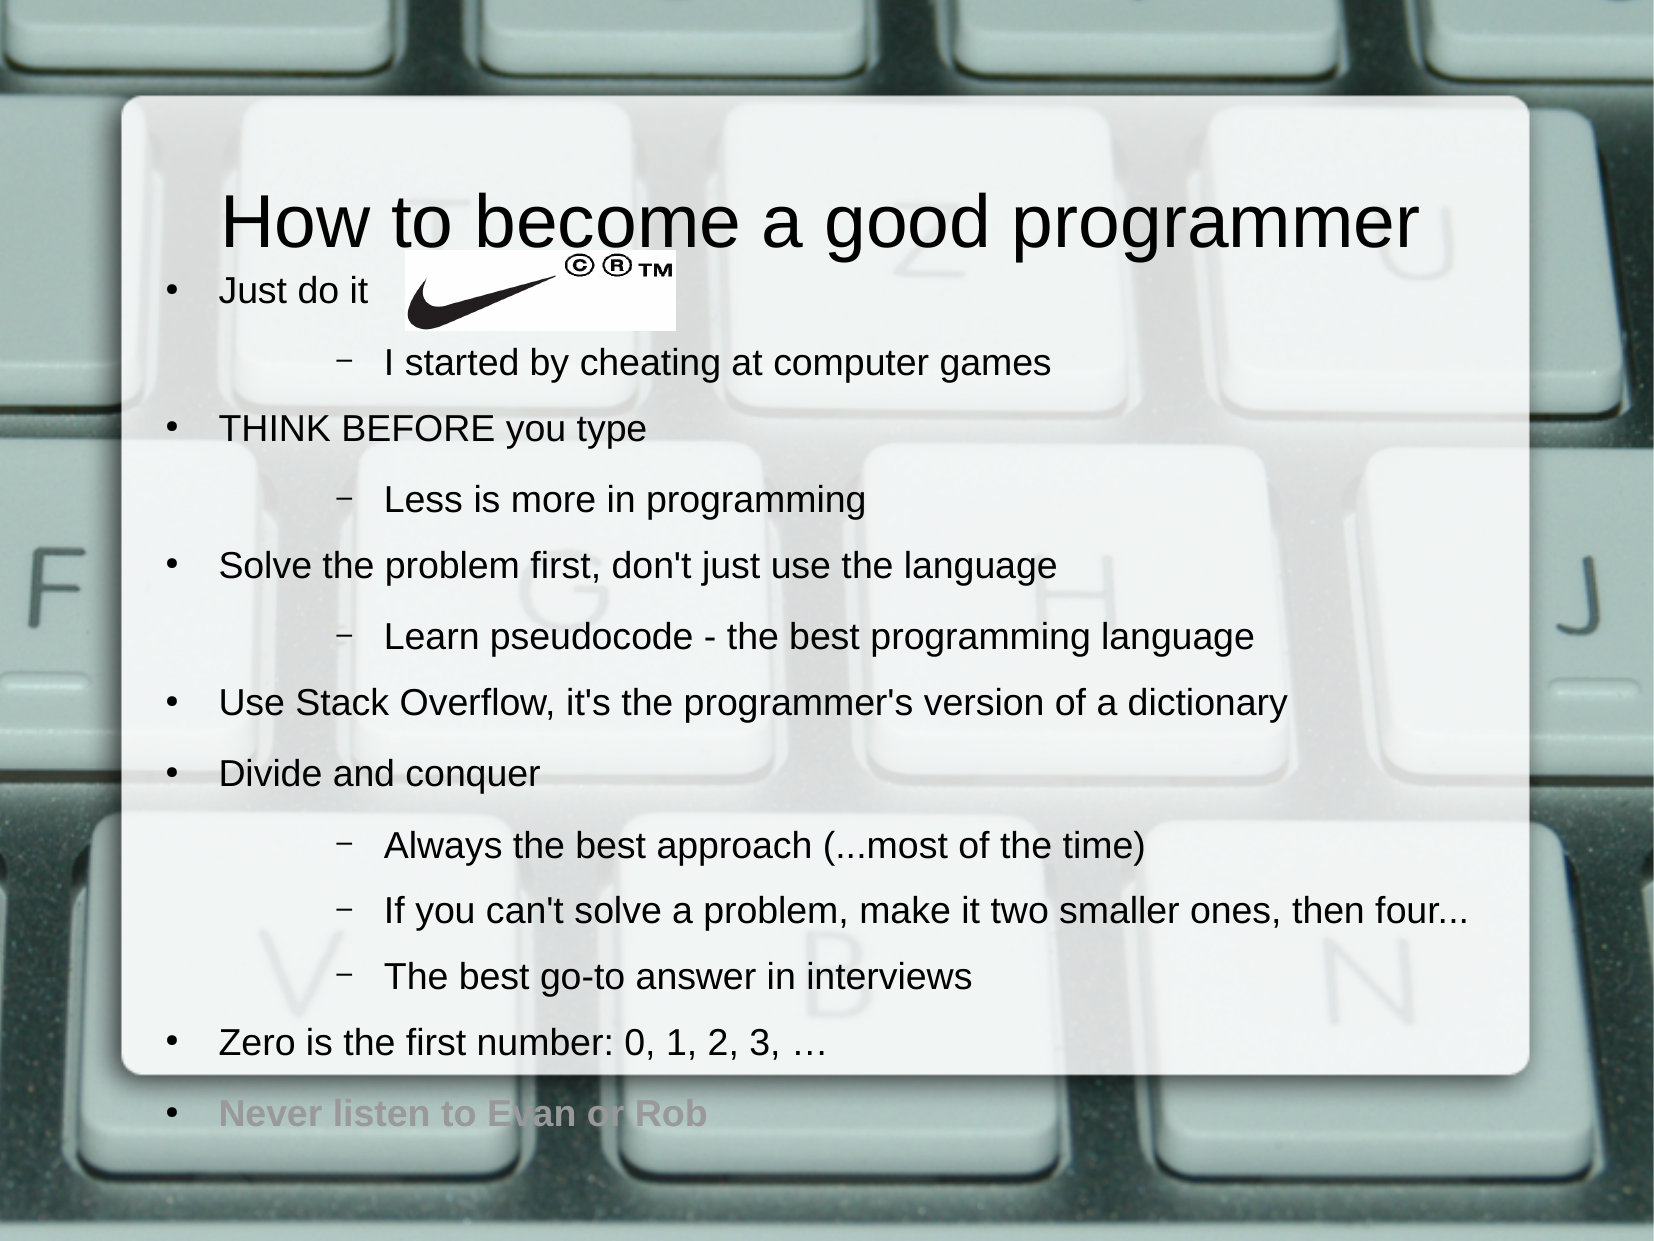

# How to become a good programmer
Just do it
I started by cheating at computer games
THINK BEFORE you type
Less is more in programming
Solve the problem first, don't just use the language
Learn pseudocode - the best programming language
Use Stack Overflow, it's the programmer's version of a dictionary
Divide and conquer
Always the best approach (...most of the time)
If you can't solve a problem, make it two smaller ones, then four...
The best go-to answer in interviews
Zero is the first number: 0, 1, 2, 3, …
Never listen to Evan or Rob